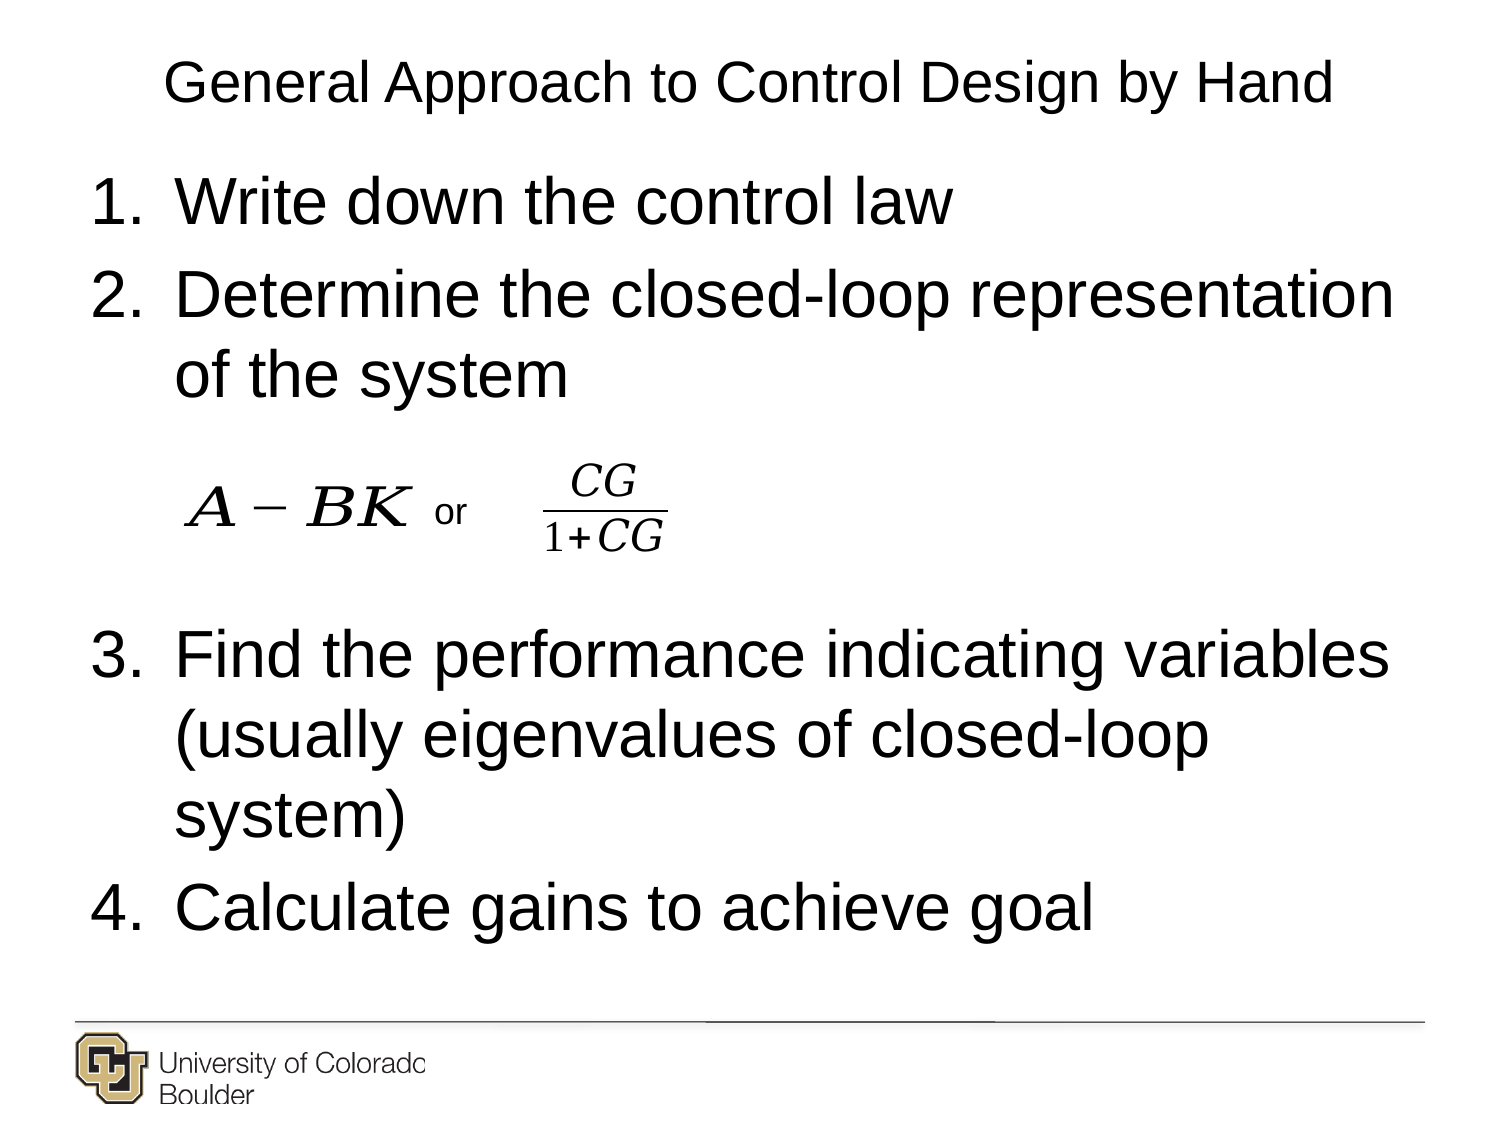

# General Approach to Control Design by Hand
Write down the control law
Determine the closed-loop representation of the system
Find the performance indicating variables (usually eigenvalues of closed-loop system)
Calculate gains to achieve goal
or